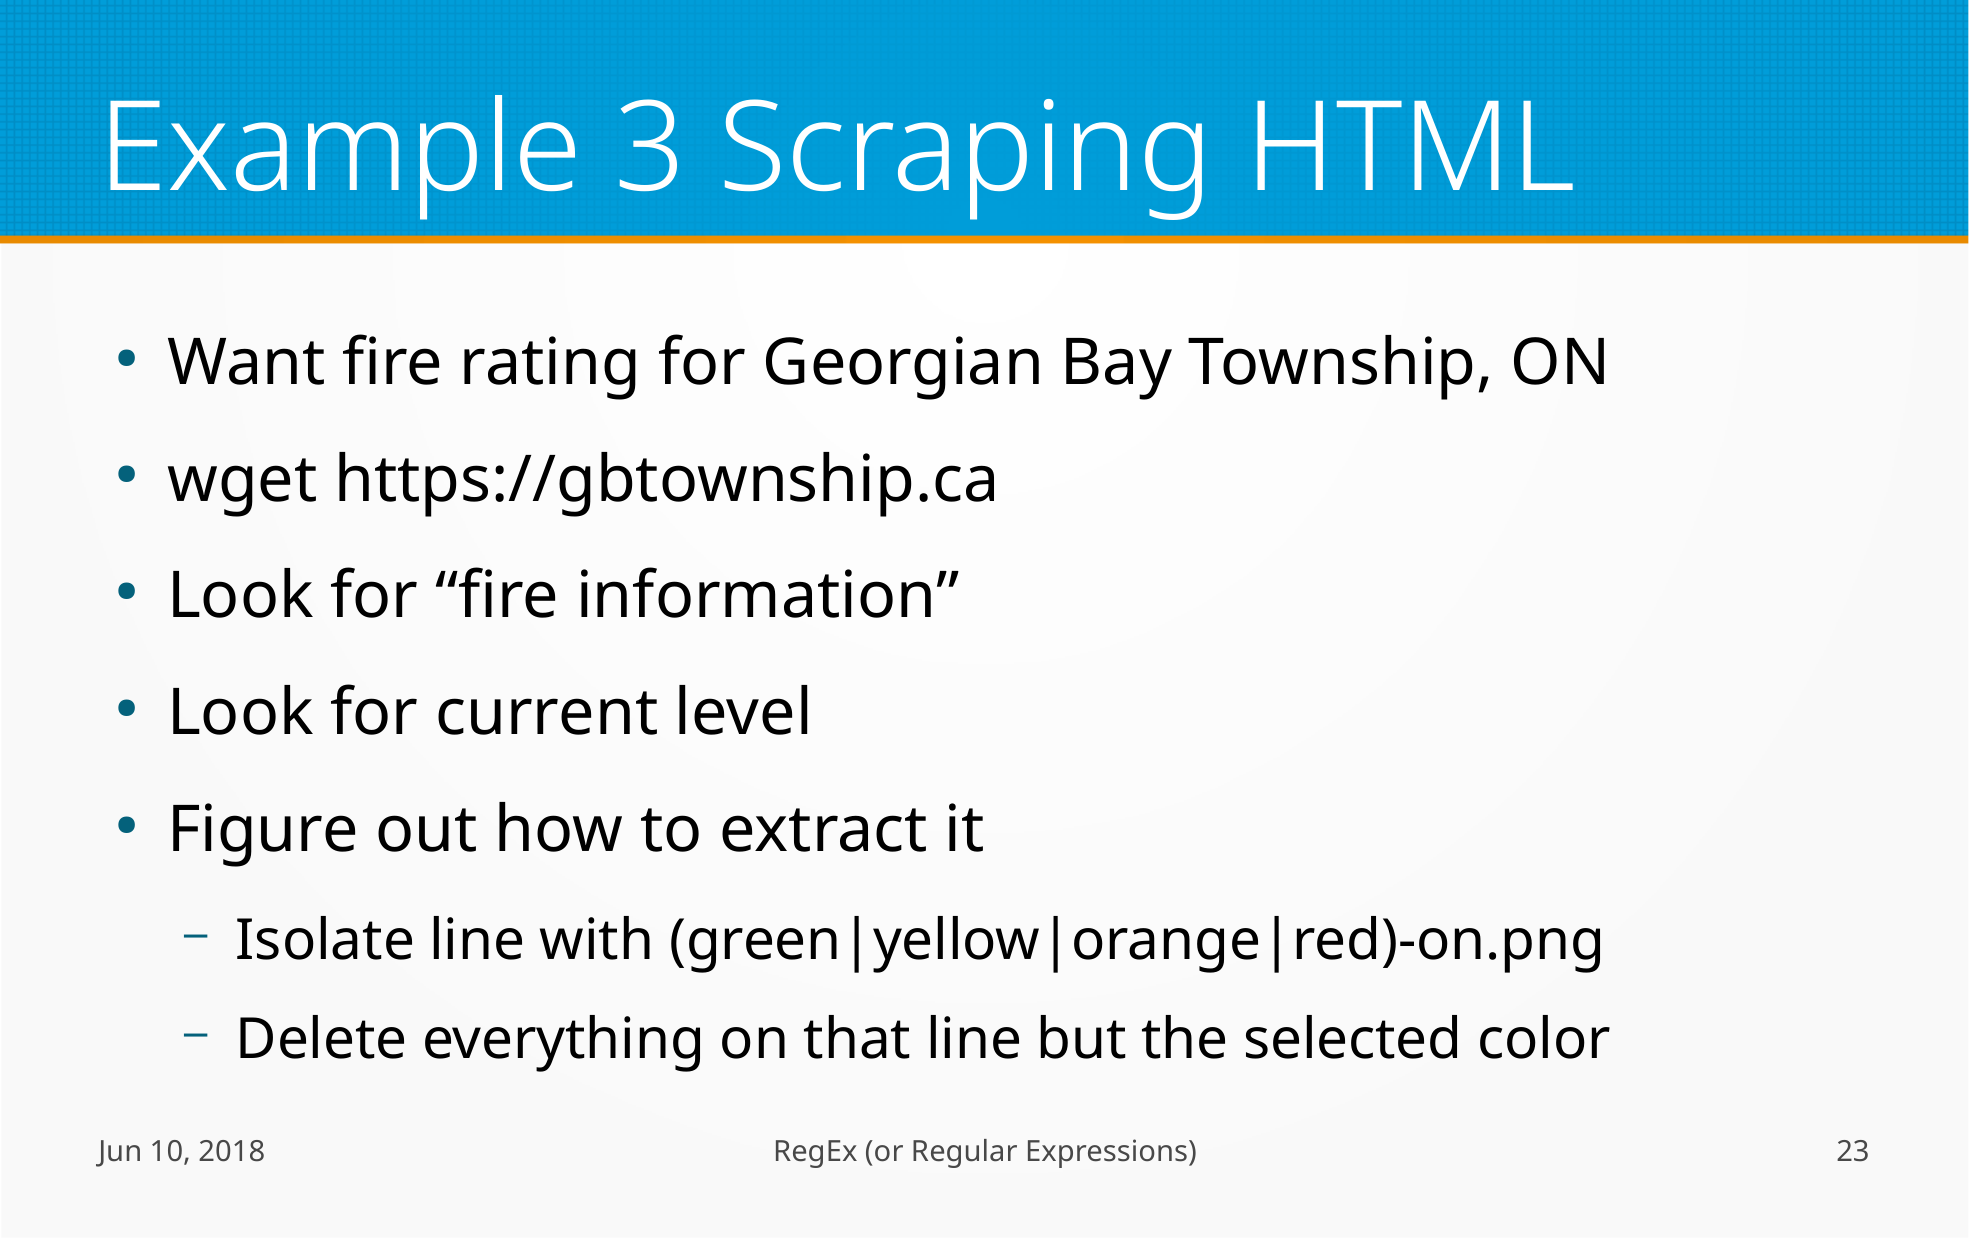

# Example 3 Scraping HTML
Want fire rating for Georgian Bay Township, ON
wget https://gbtownship.ca
Look for “fire information”
Look for current level
Figure out how to extract it
Isolate line with (green|yellow|orange|red)-on.png
Delete everything on that line but the selected color
Jun 10, 2018
RegEx (or Regular Expressions)
23